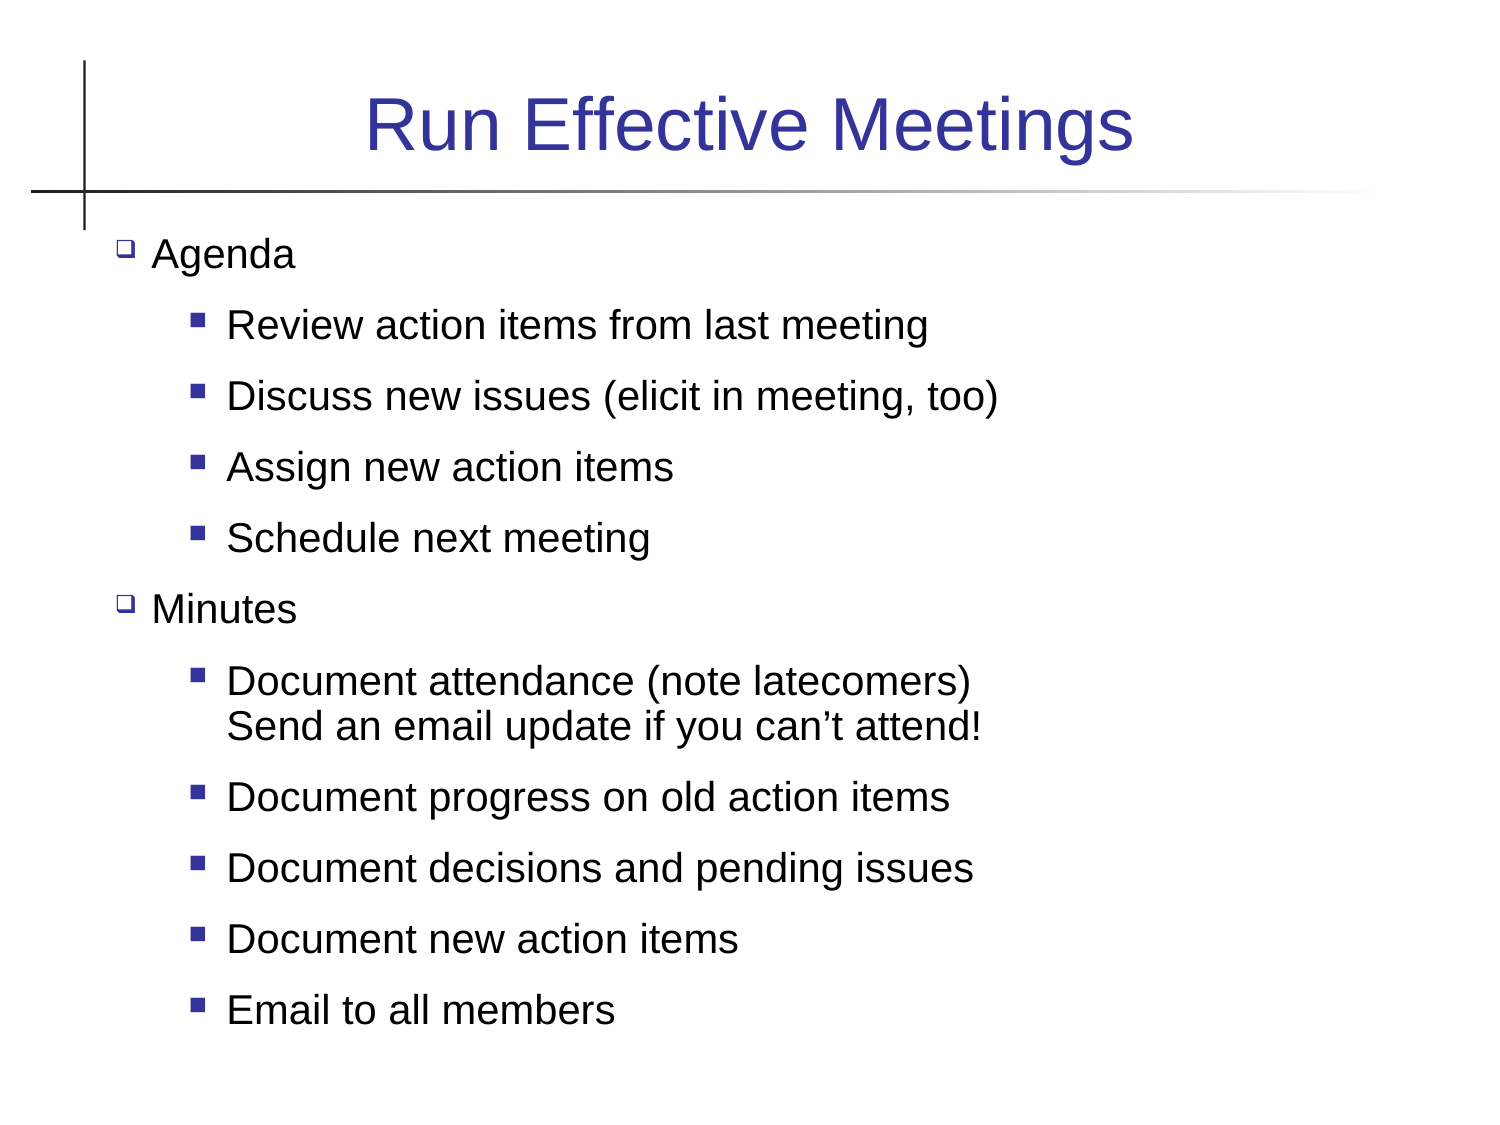

# Run Effective Meetings
Agenda
Review action items from last meeting
Discuss new issues (elicit in meeting, too)
Assign new action items
Schedule next meeting
Minutes
Document attendance (note latecomers)
Send an email update if you can’t attend!
Document progress on old action items
Document decisions and pending issues
Document new action items
Email to all members